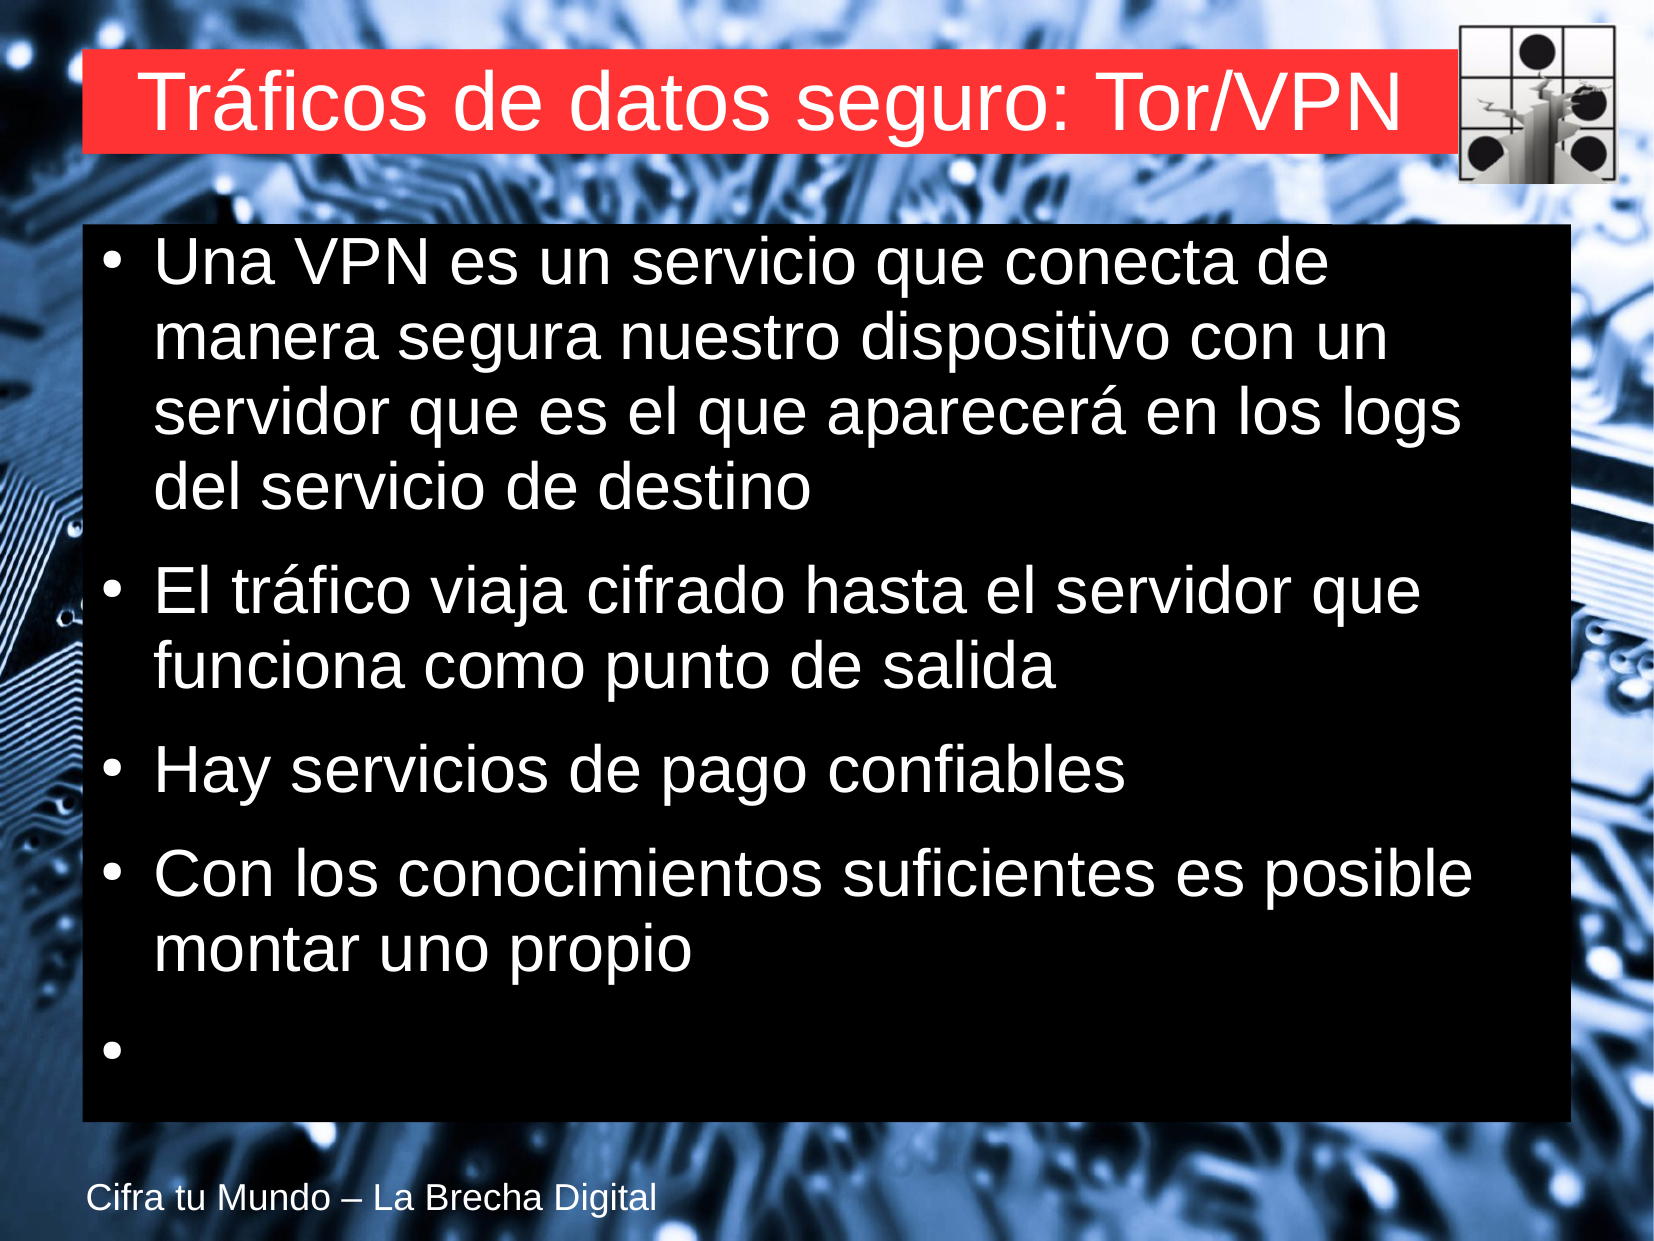

Tráfico de datos seguro con Tor y/o VPN
Tráficos de datos seguro: Tor/VPN
# Una VPN es un servicio que conecta de manera segura nuestro dispositivo con un servidor que es el que aparecerá en los logs del servicio de destino
El tráfico viaja cifrado hasta el servidor que funciona como punto de salida
Hay servicios de pago confiables
Con los conocimientos suficientes es posible montar uno propio
Cifra tu Mundo – La Brecha Digital